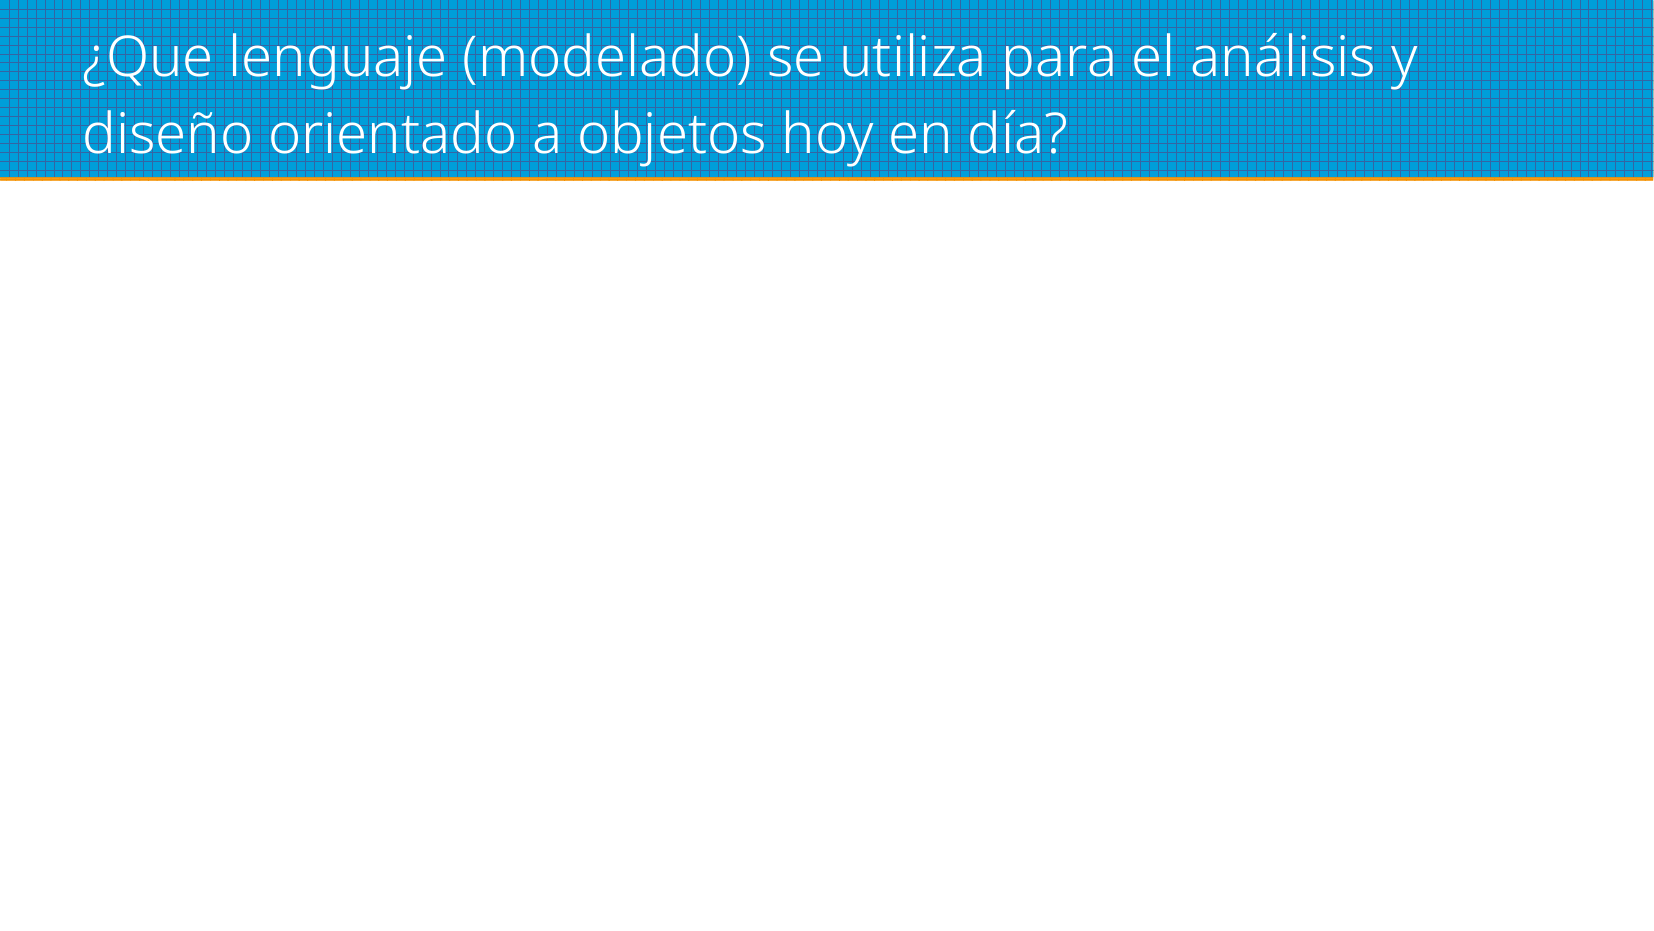

# ¿Que lenguaje (modelado) se utiliza para el análisis y diseño orientado a objetos hoy en día?